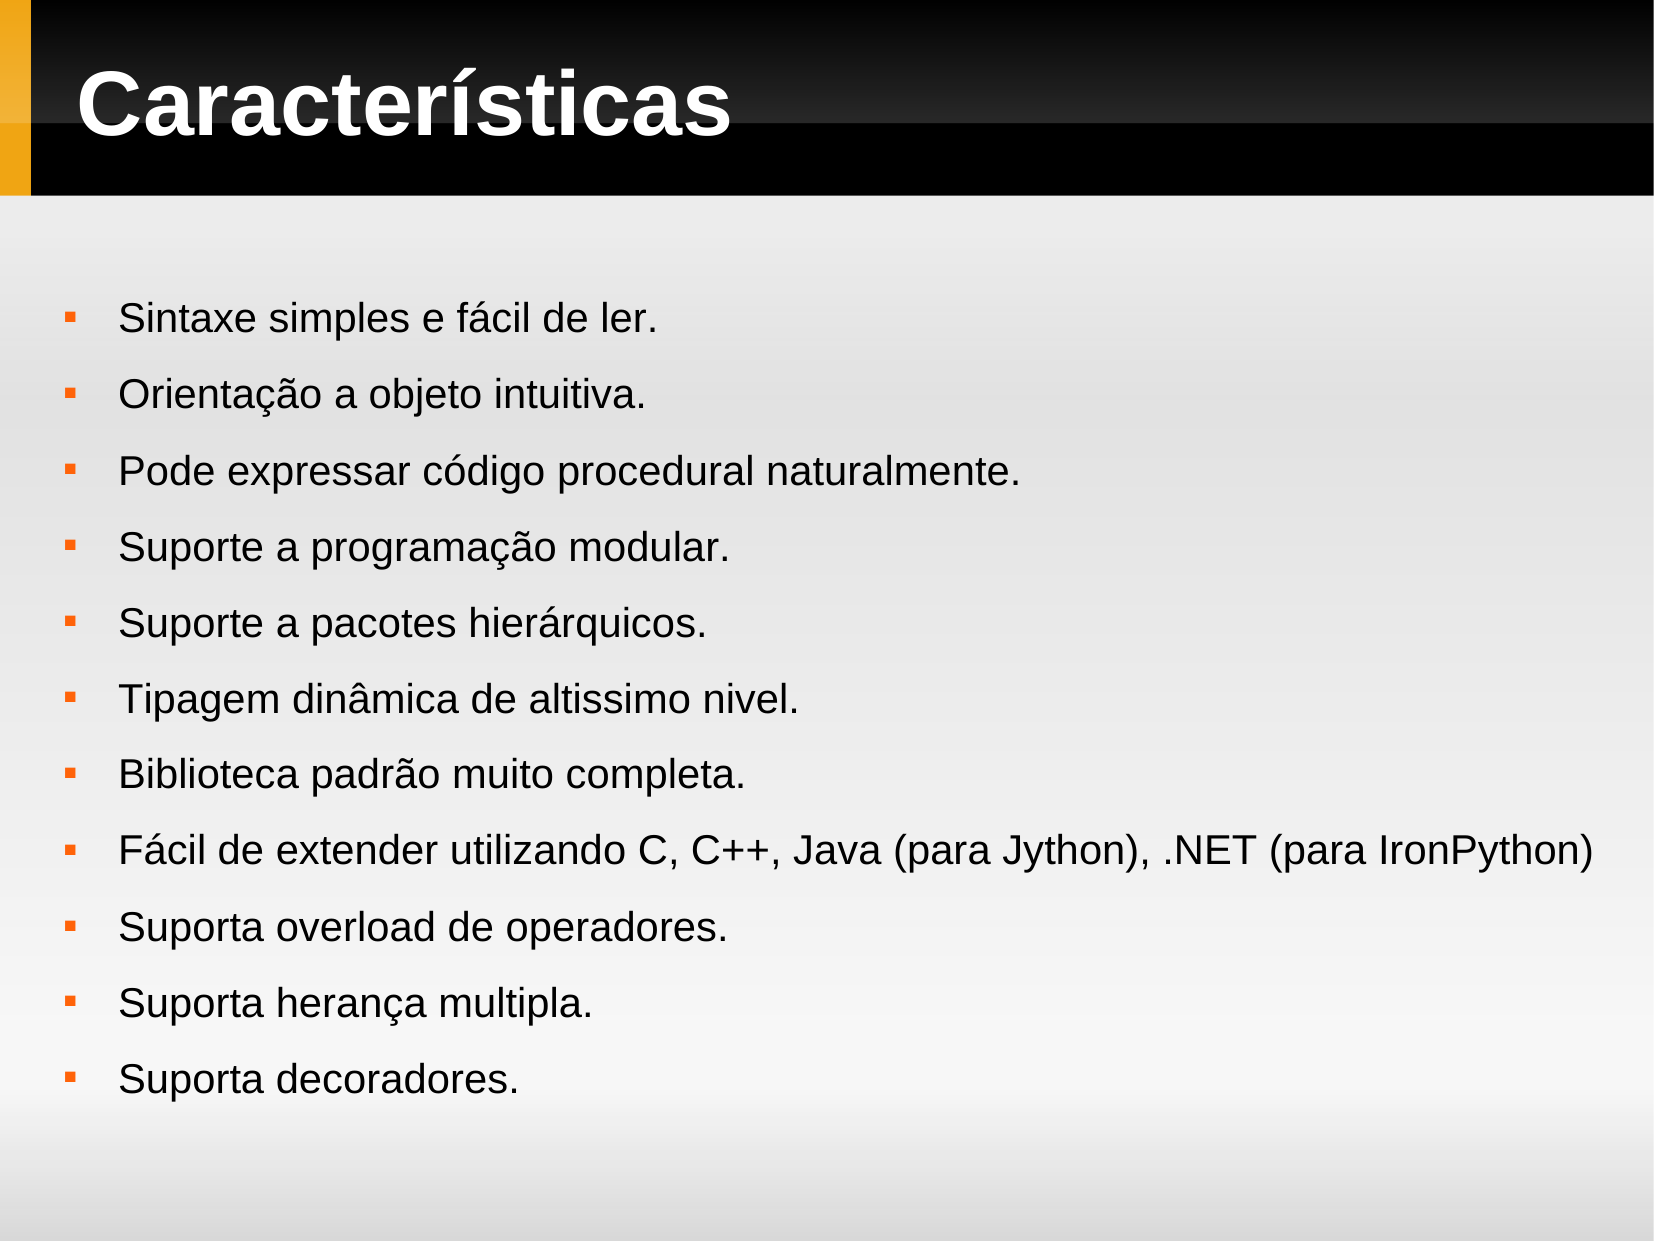

# Características
Sintaxe simples e fácil de ler.
Orientação a objeto intuitiva.
Pode expressar código procedural naturalmente.
Suporte a programação modular.
Suporte a pacotes hierárquicos.
Tipagem dinâmica de altissimo nivel.
Biblioteca padrão muito completa.
Fácil de extender utilizando C, C++, Java (para Jython), .NET (para IronPython)
Suporta overload de operadores.
Suporta herança multipla.
Suporta decoradores.